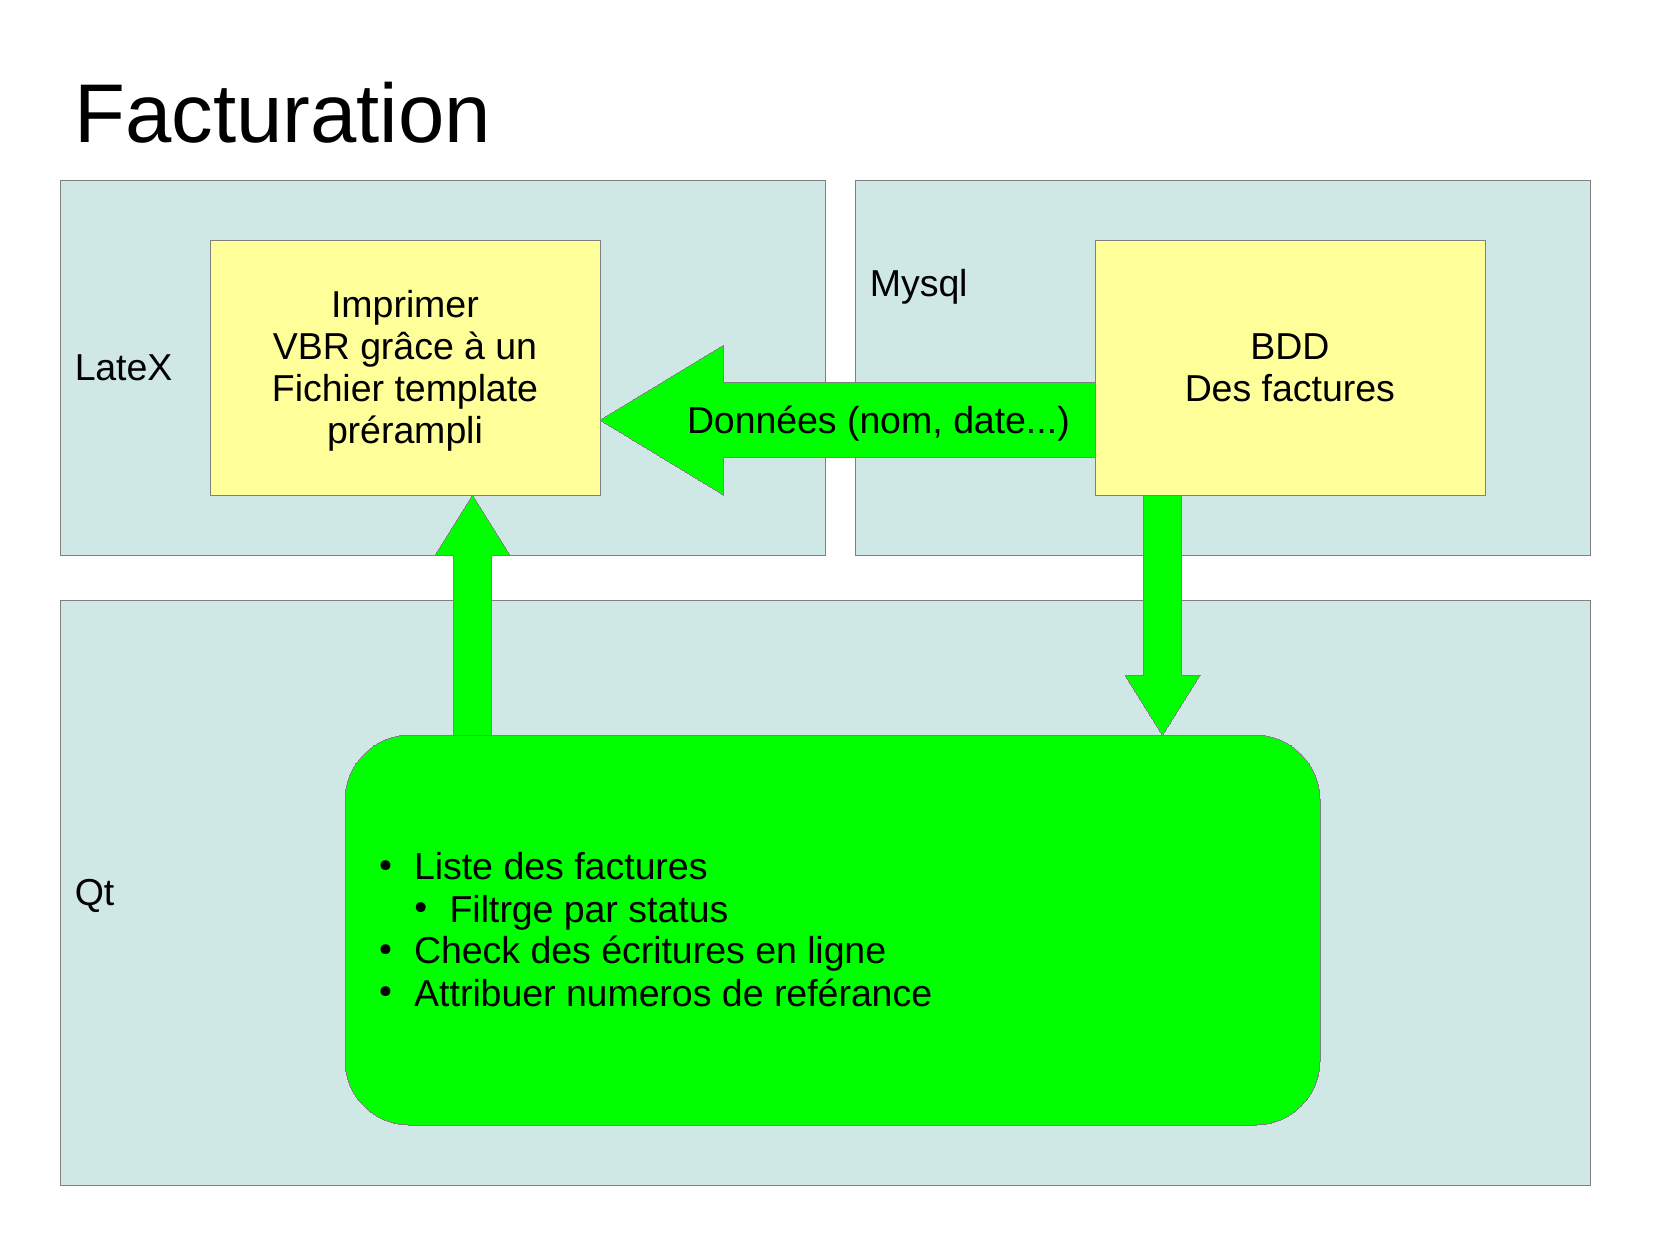

Facturation
LateX
Mysql
Imprimer
VBR grâce à un
Fichier template
prérampli
BDD
Des factures
Données (nom, date...)
Qt
Liste des factures
Filtrge par status
Check des écritures en ligne
Attribuer numeros de reférance